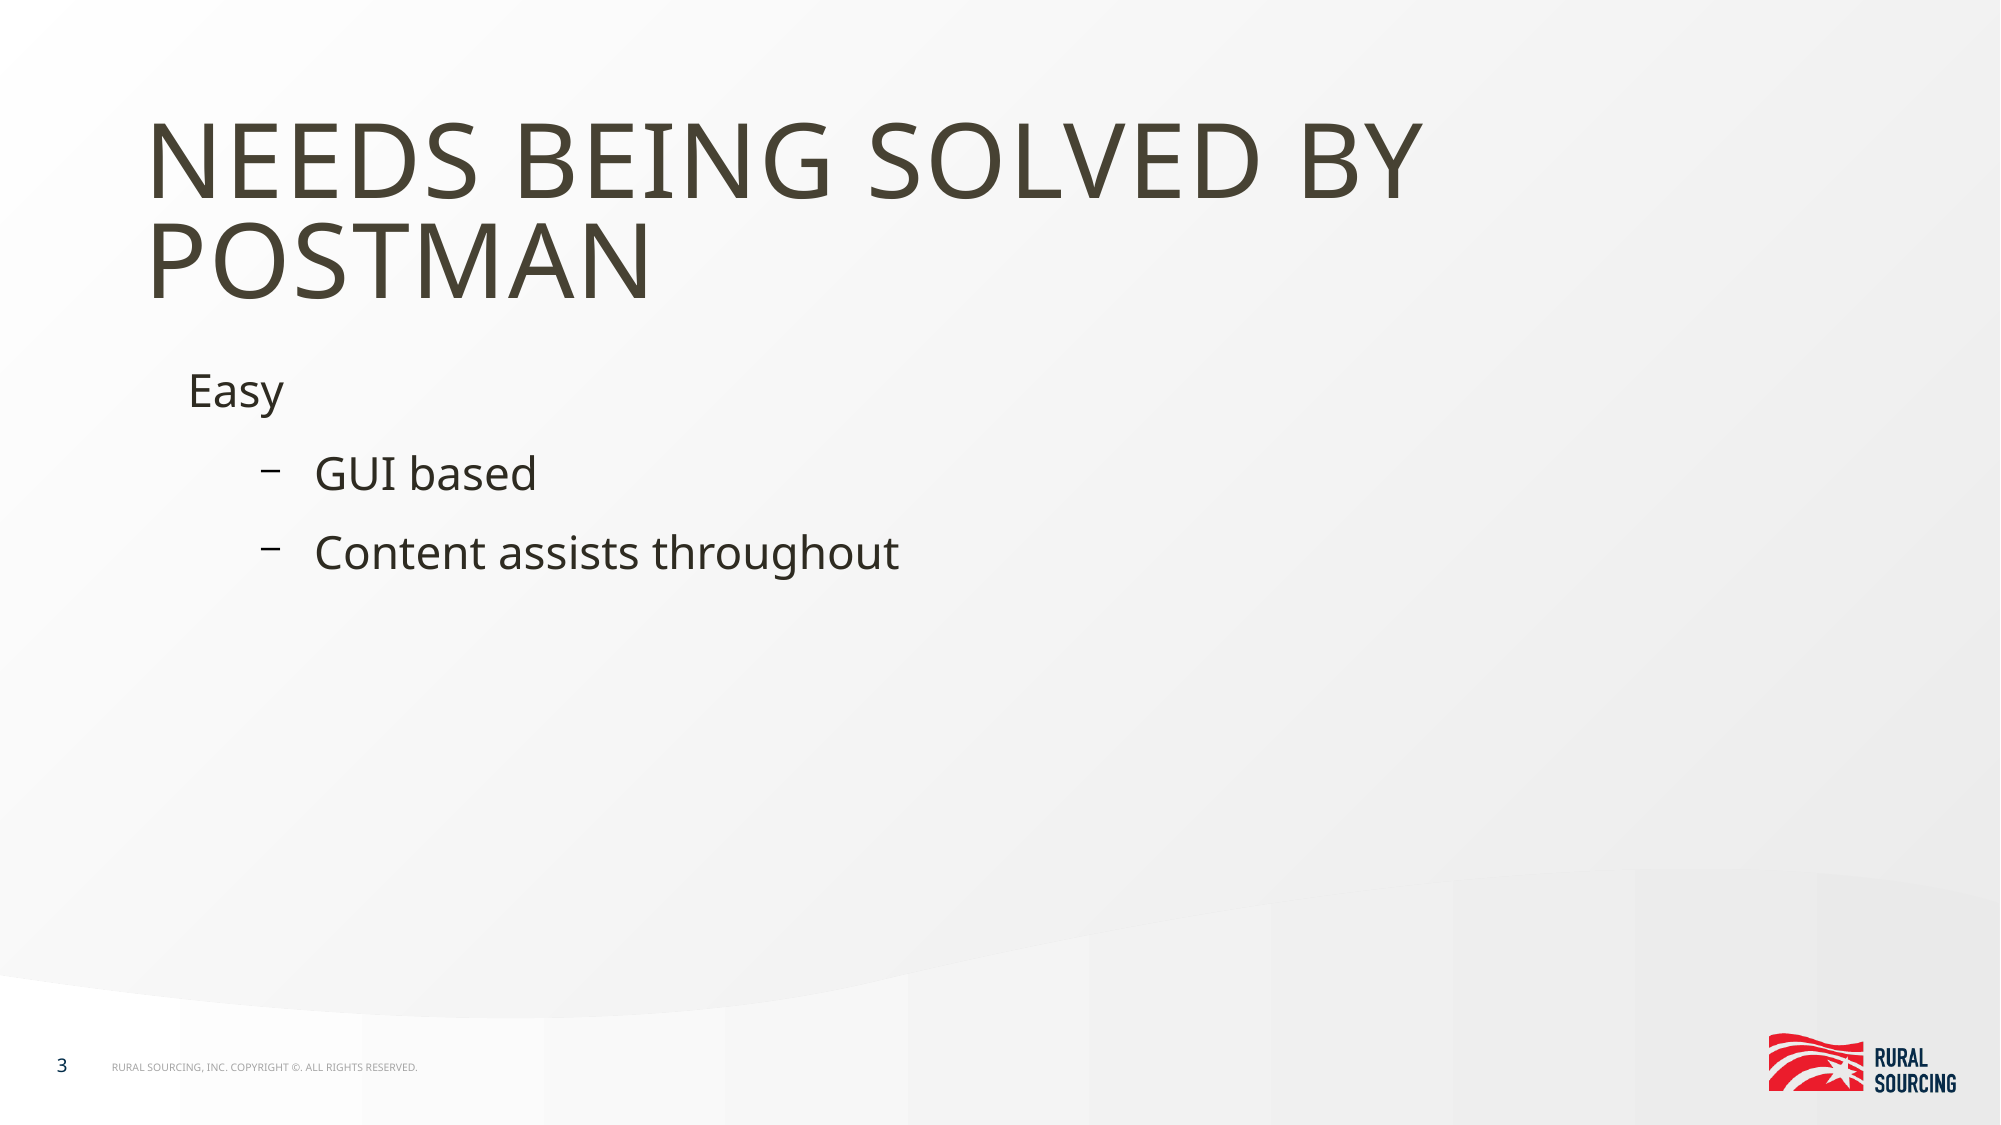

# NeedS being solved by postman
Easy
GUI based
Content assists throughout